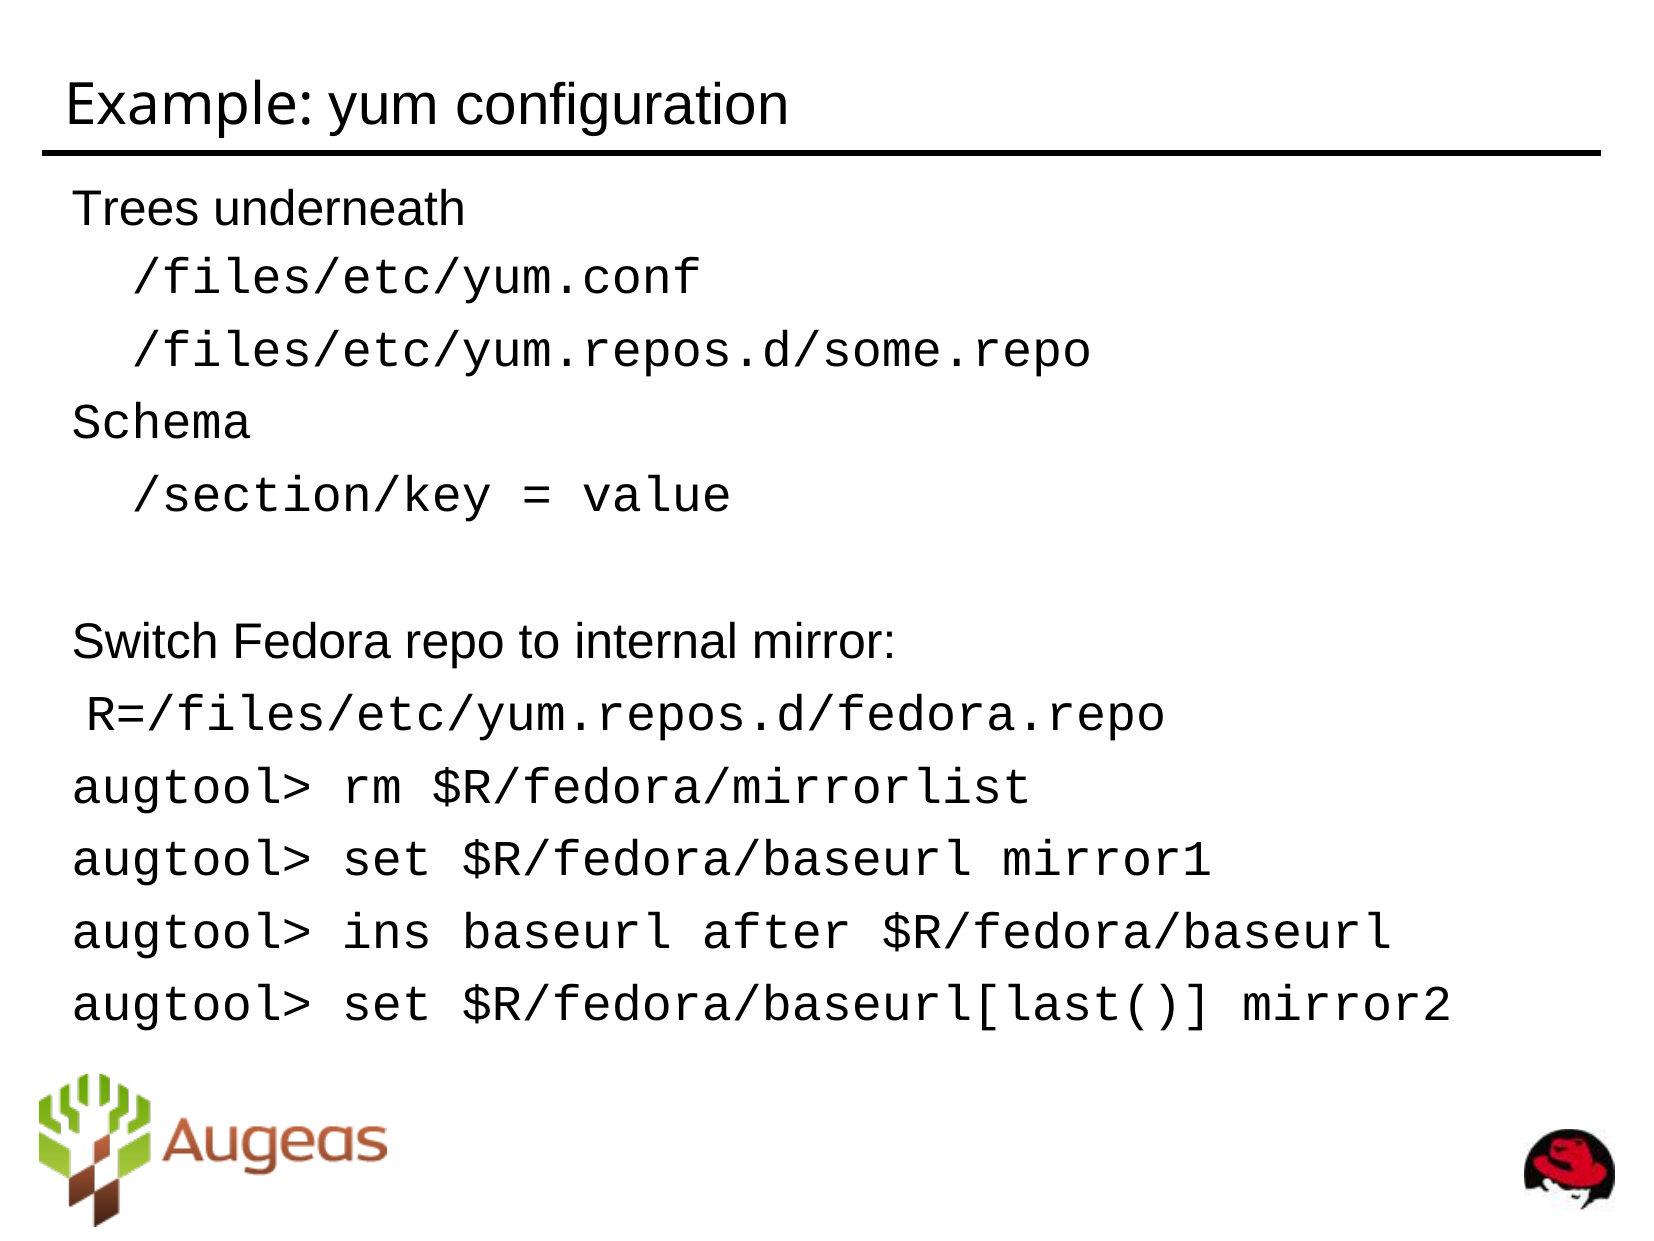

# Example: yum configuration
Trees underneath
 /files/etc/yum.conf
 /files/etc/yum.repos.d/some.repo
Schema
 /section/key = value
Switch Fedora repo to internal mirror:
 R=/files/etc/yum.repos.d/fedora.repo
augtool> rm $R/fedora/mirrorlist
augtool> set $R/fedora/baseurl mirror1
augtool> ins baseurl after $R/fedora/baseurl
augtool> set $R/fedora/baseurl[last()] mirror2